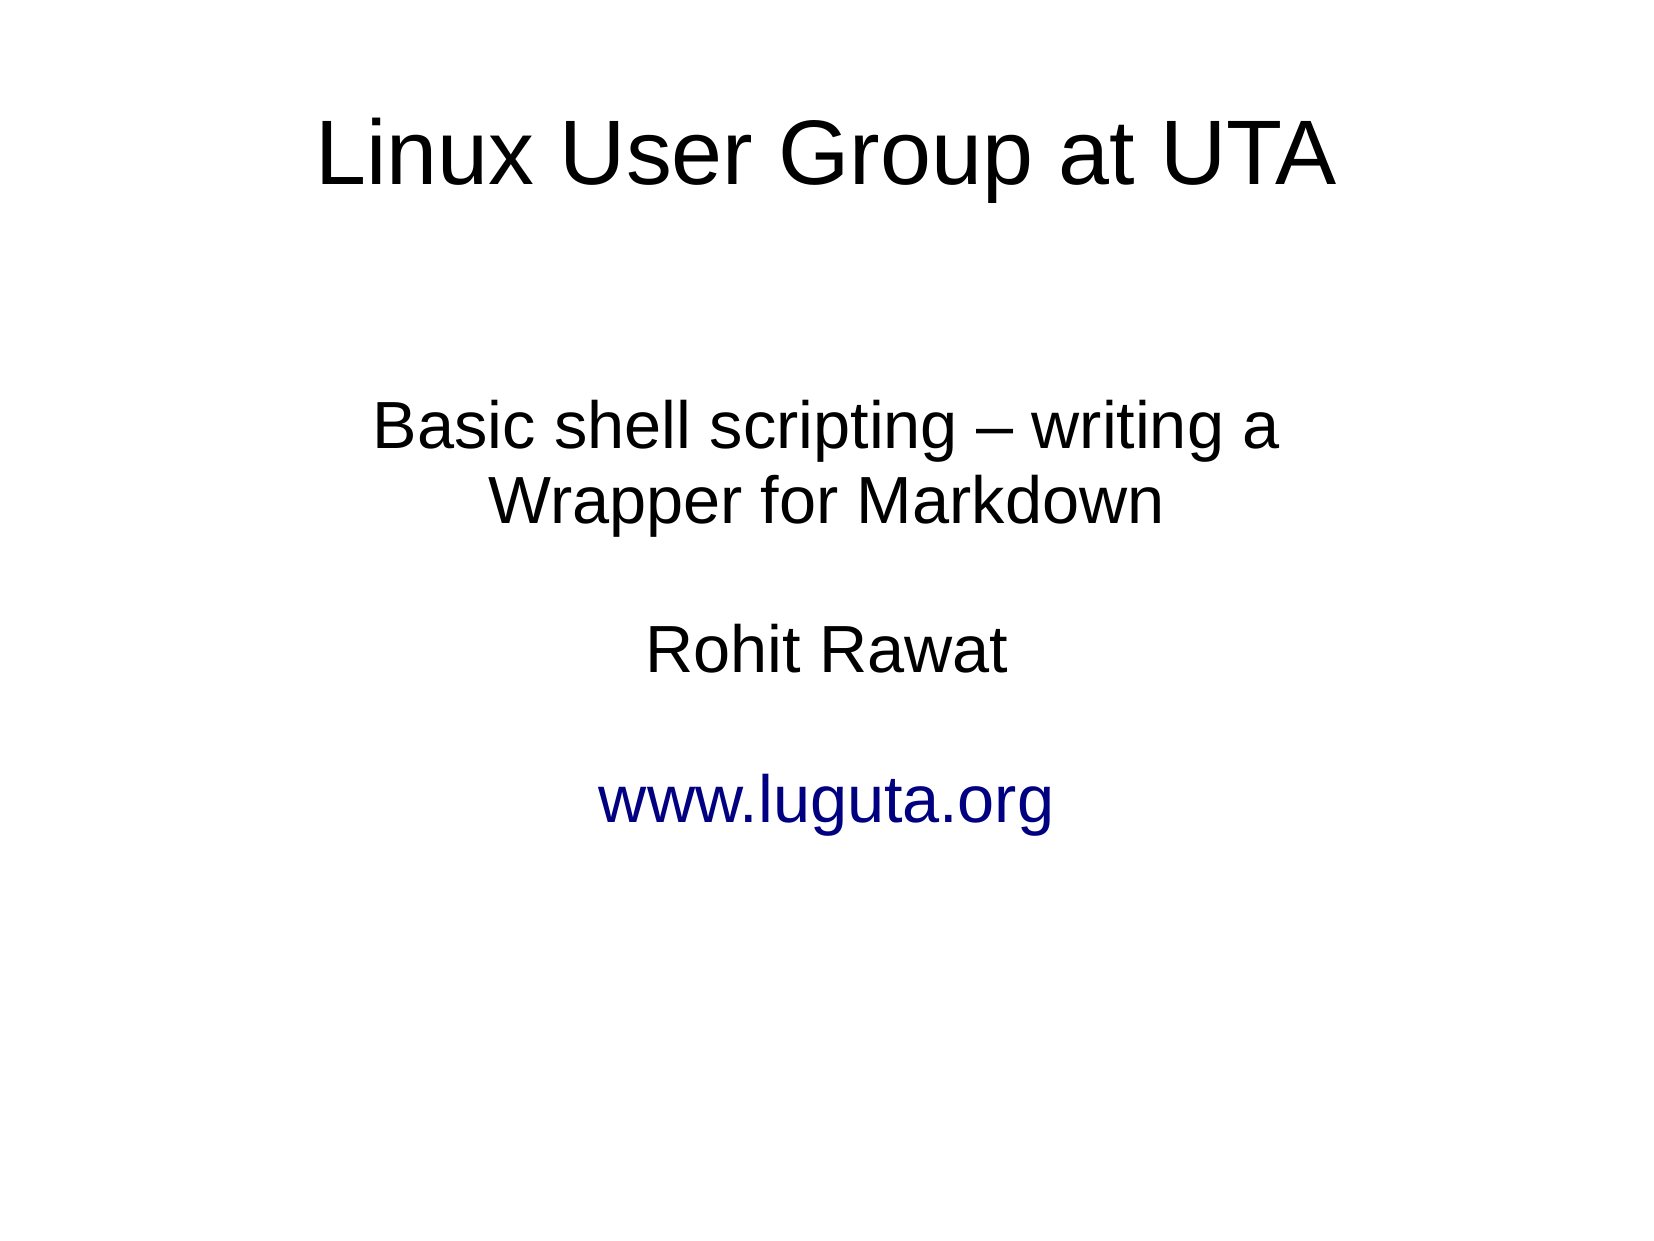

# Linux User Group at UTA
Basic shell scripting – writing a
Wrapper for Markdown
Rohit Rawat
www.luguta.org